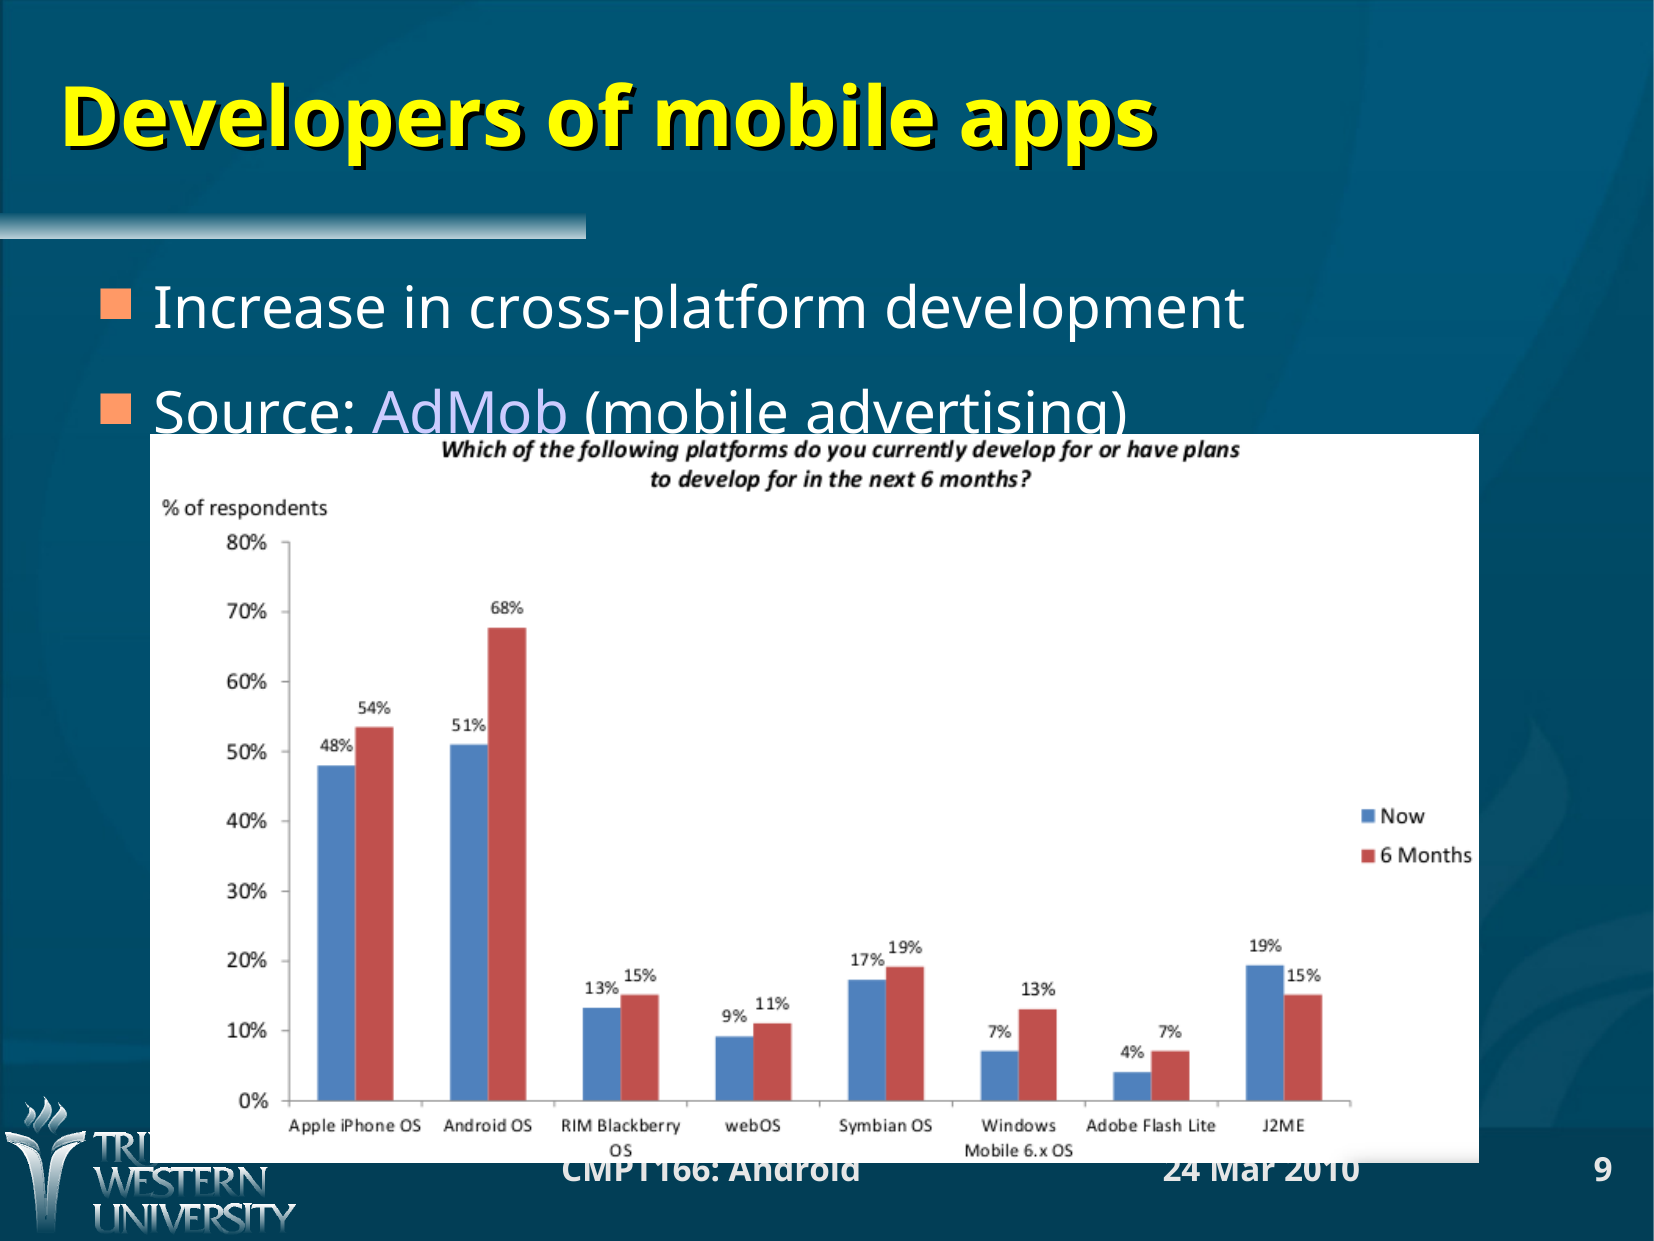

# Developers of mobile apps
Increase in cross-platform development
Source: AdMob (mobile advertising)
CMPT166: Android
24 Mar 2010
9